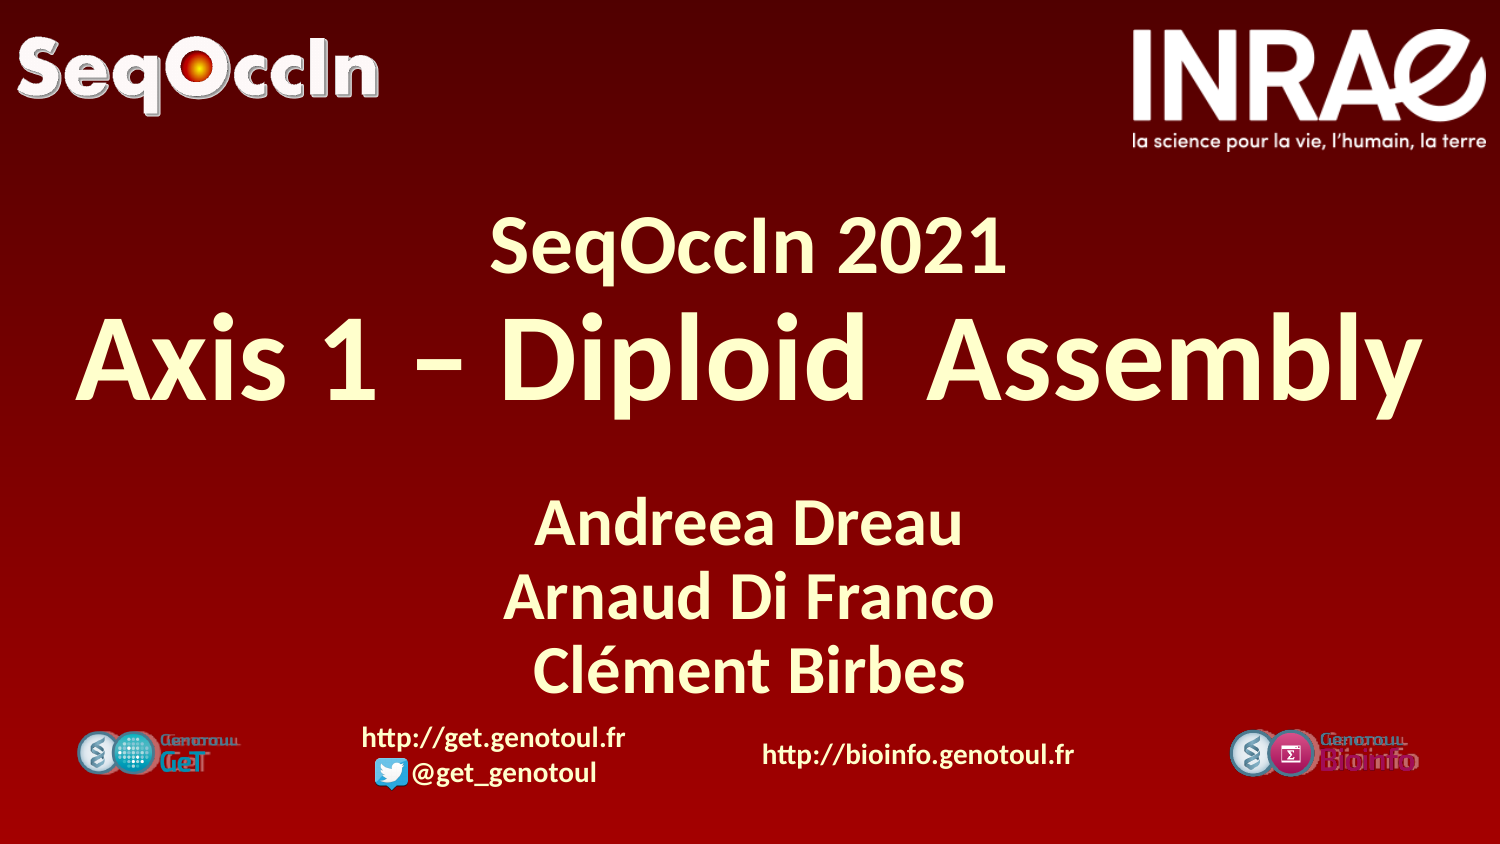

SeqOccIn 2021
Axis 1 – Diploid Assembly
Andreea Dreau
Arnaud Di Franco
Clément Birbes